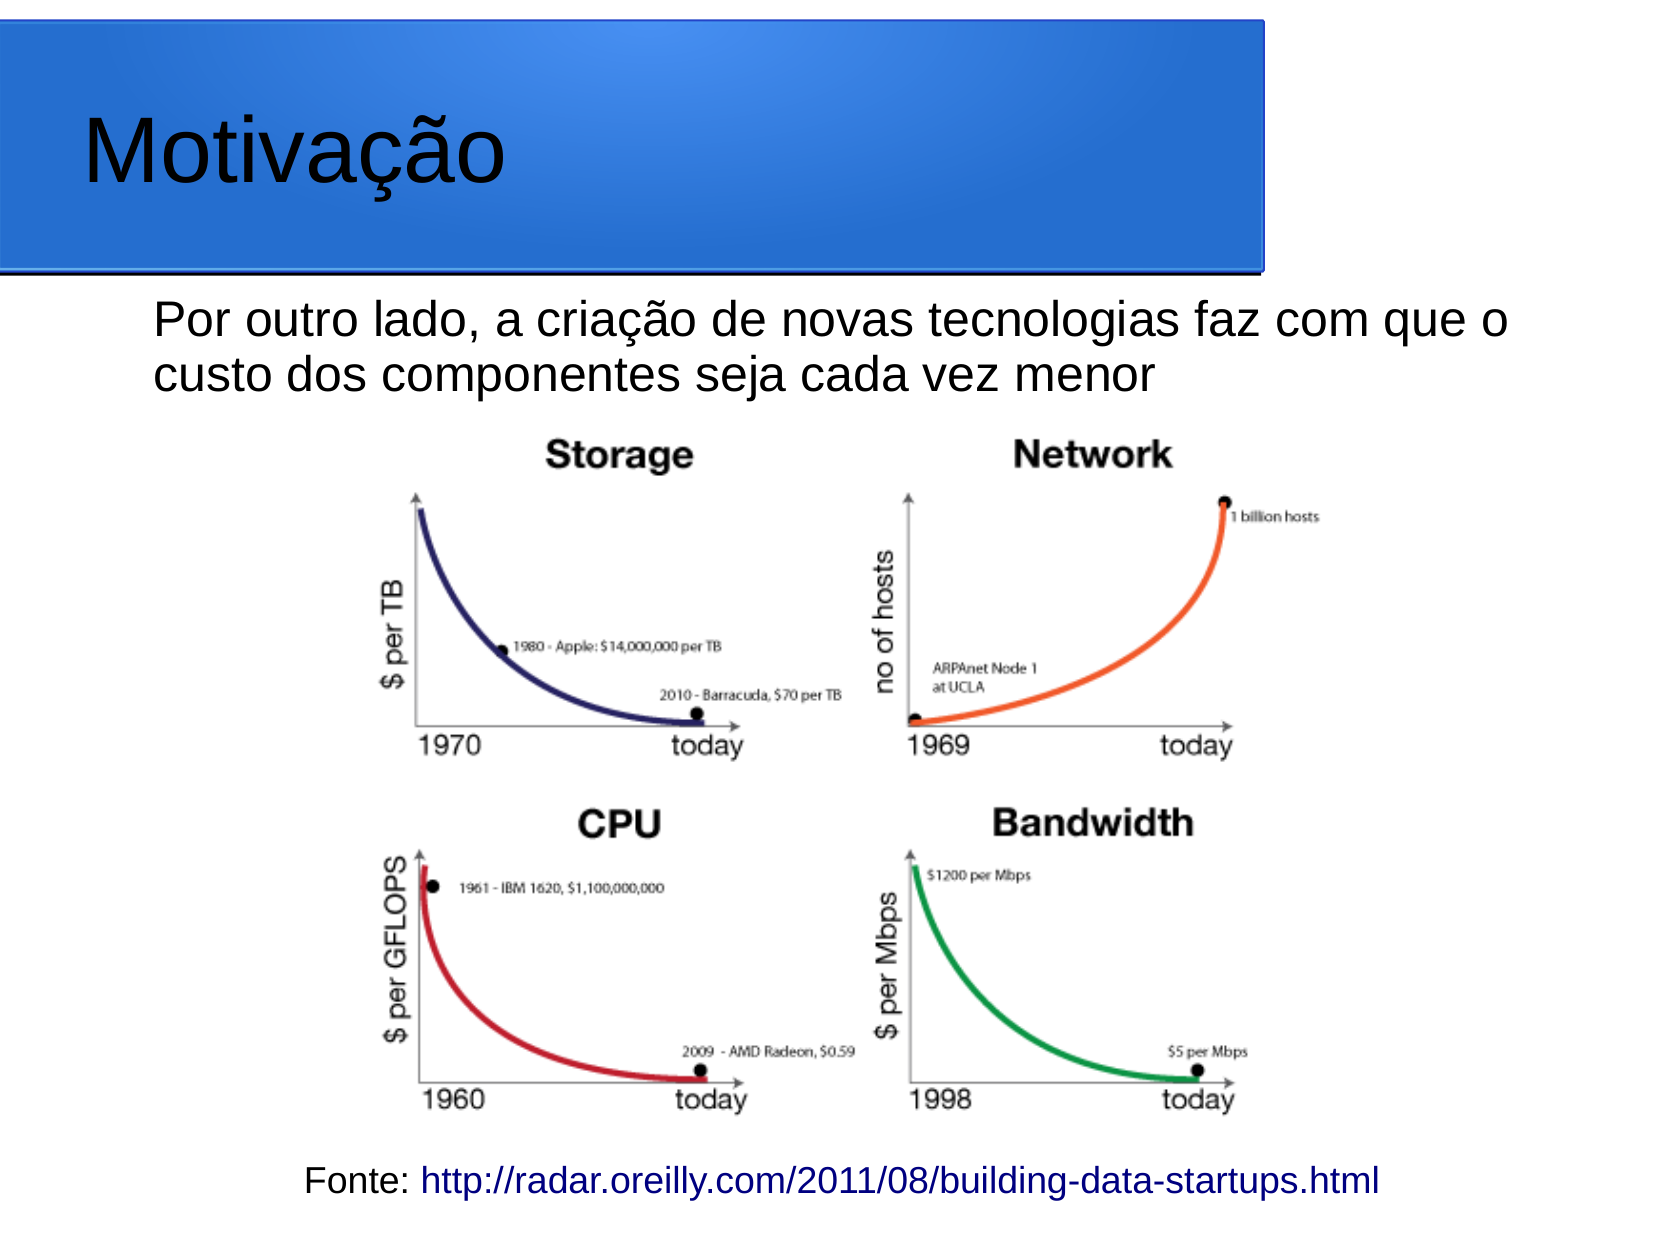

# Motivação
Por outro lado, a criação de novas tecnologias faz com que o custo dos componentes seja cada vez menor
Fonte: http://radar.oreilly.com/2011/08/building-data-startups.html